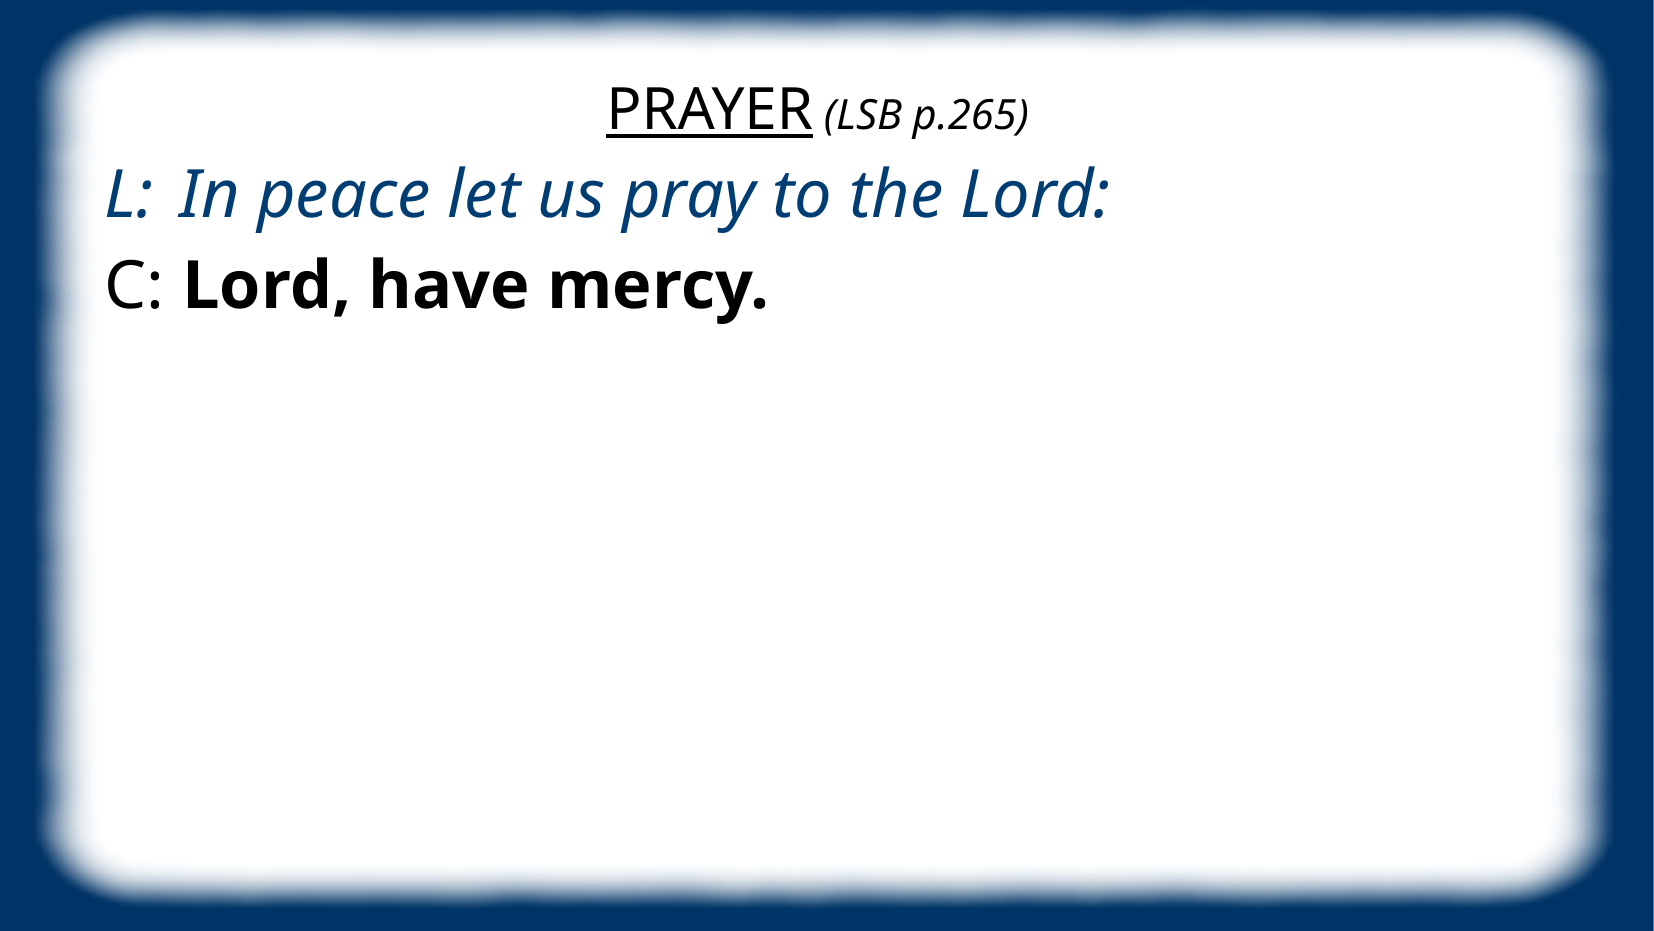

PRAYER (LSB p.265)
L:	In peace let us pray to the Lord:
C: Lord, have mercy.